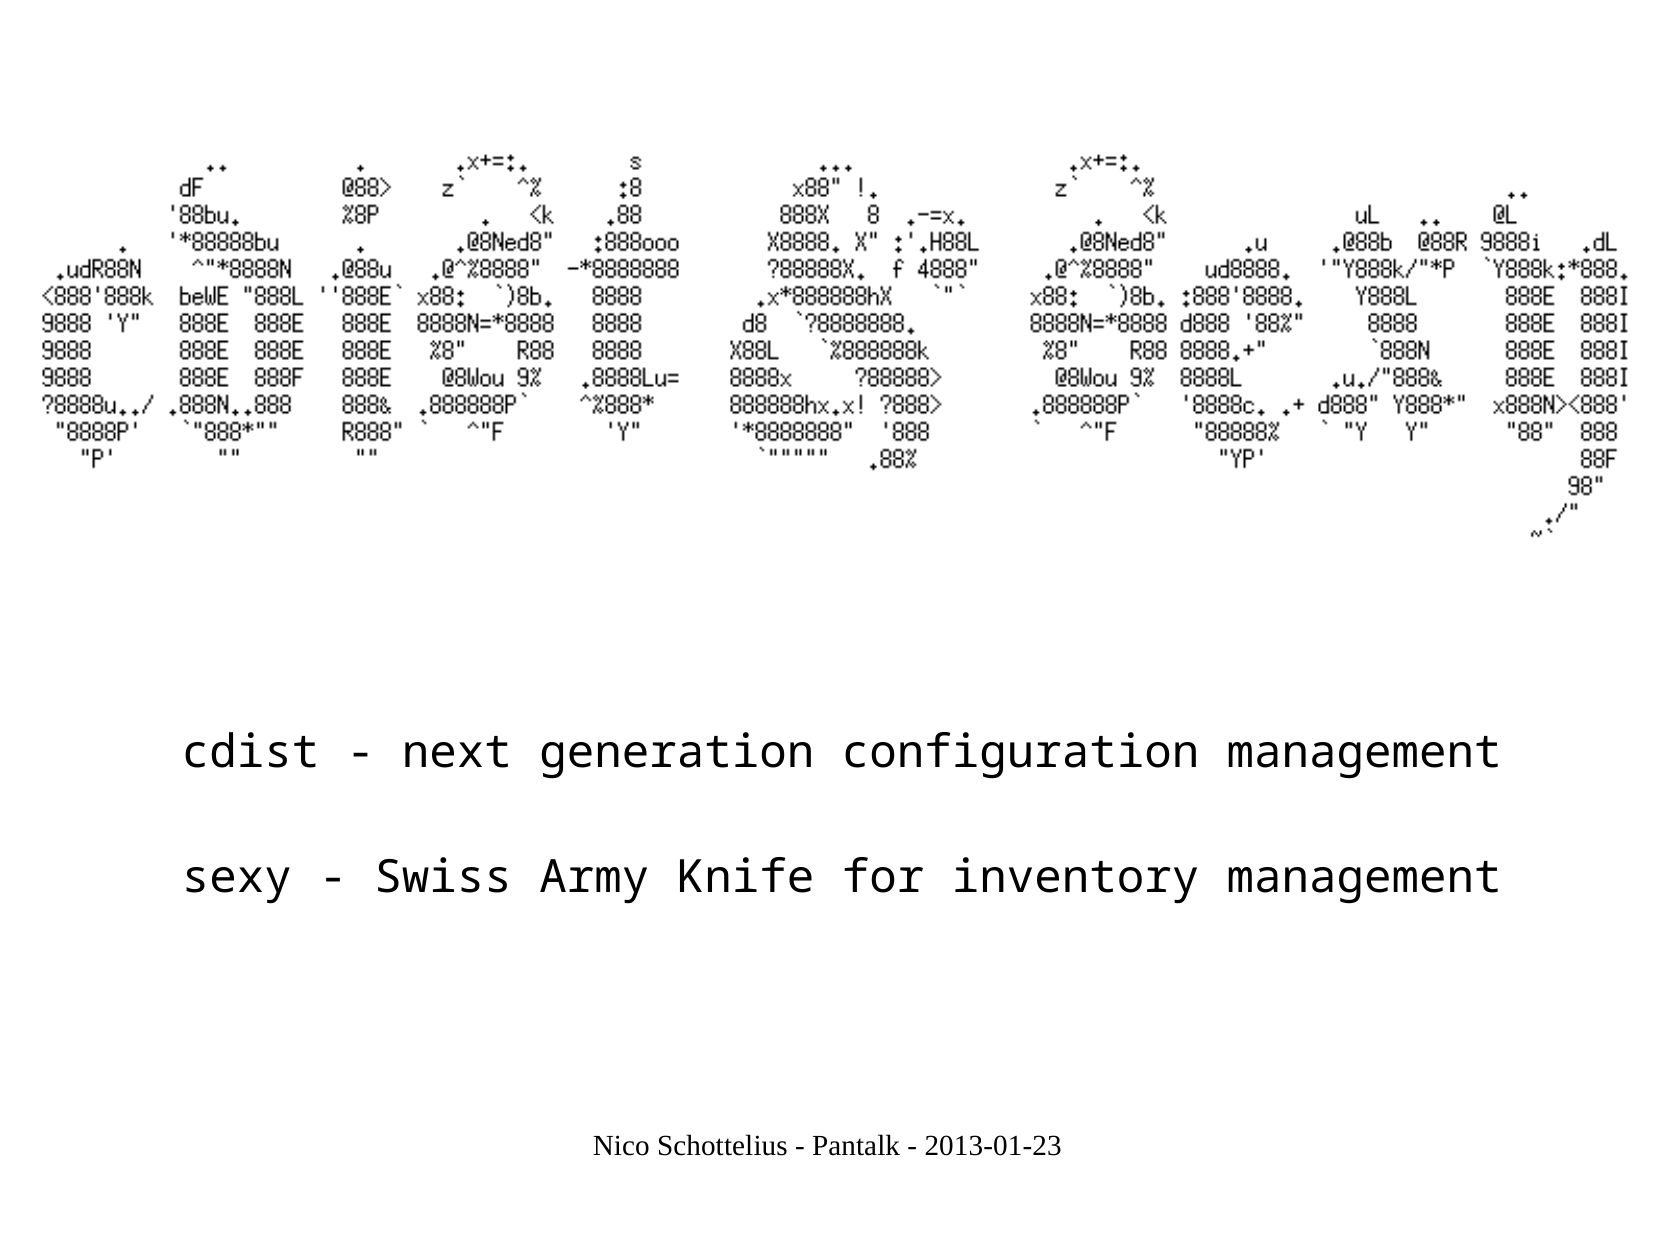

#
cdist - next generation configuration management
sexy - Swiss Army Knife for inventory management
Nico Schottelius - Pantalk - 2013-01-23